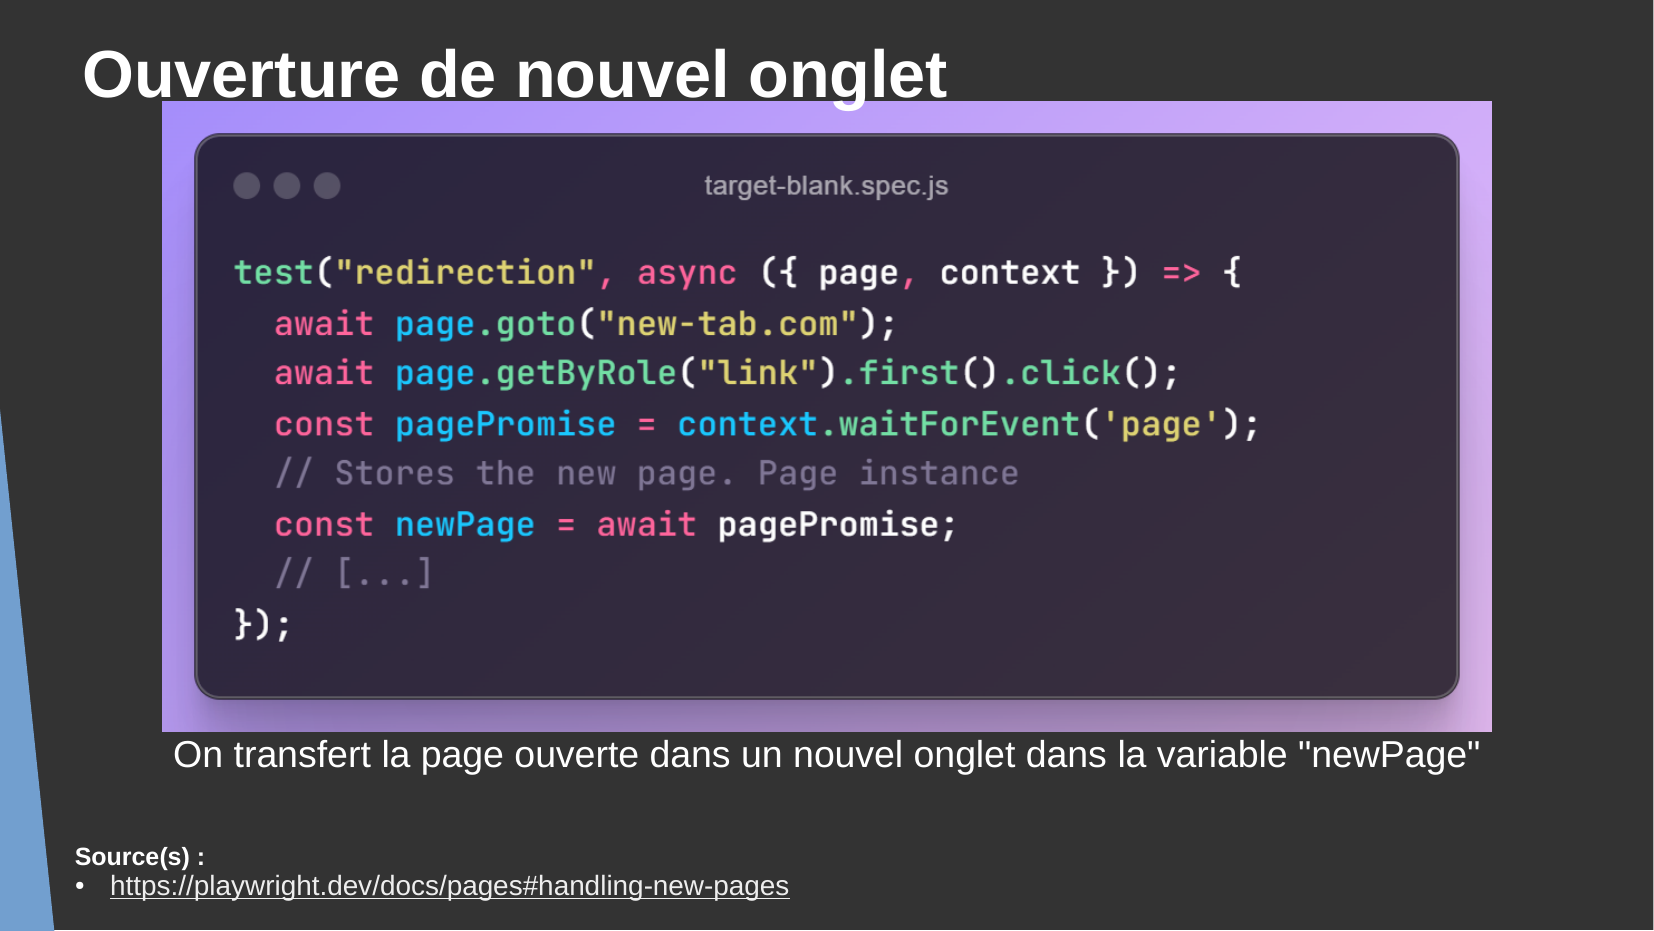

# Ouverture de nouvel onglet
On transfert la page ouverte dans un nouvel onglet dans la variable "newPage"
Source(s) :
https://playwright.dev/docs/pages#handling-new-pages